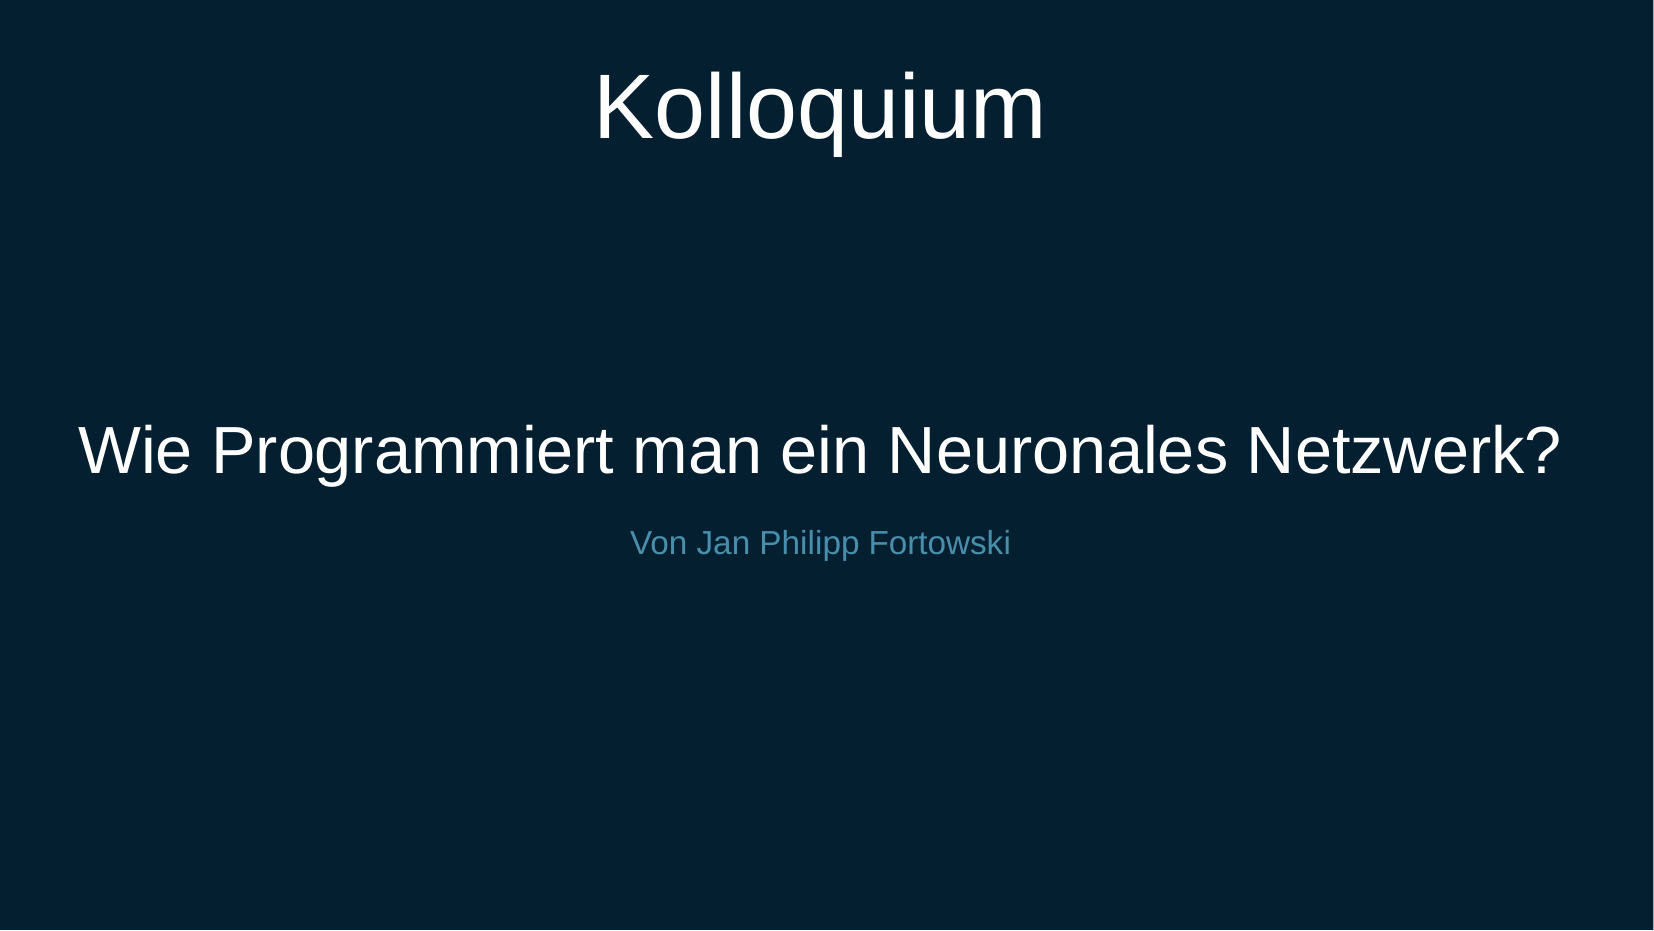

# Kolloquium
Wie Programmiert man ein Neuronales Netzwerk?
Von Jan Philipp Fortowski